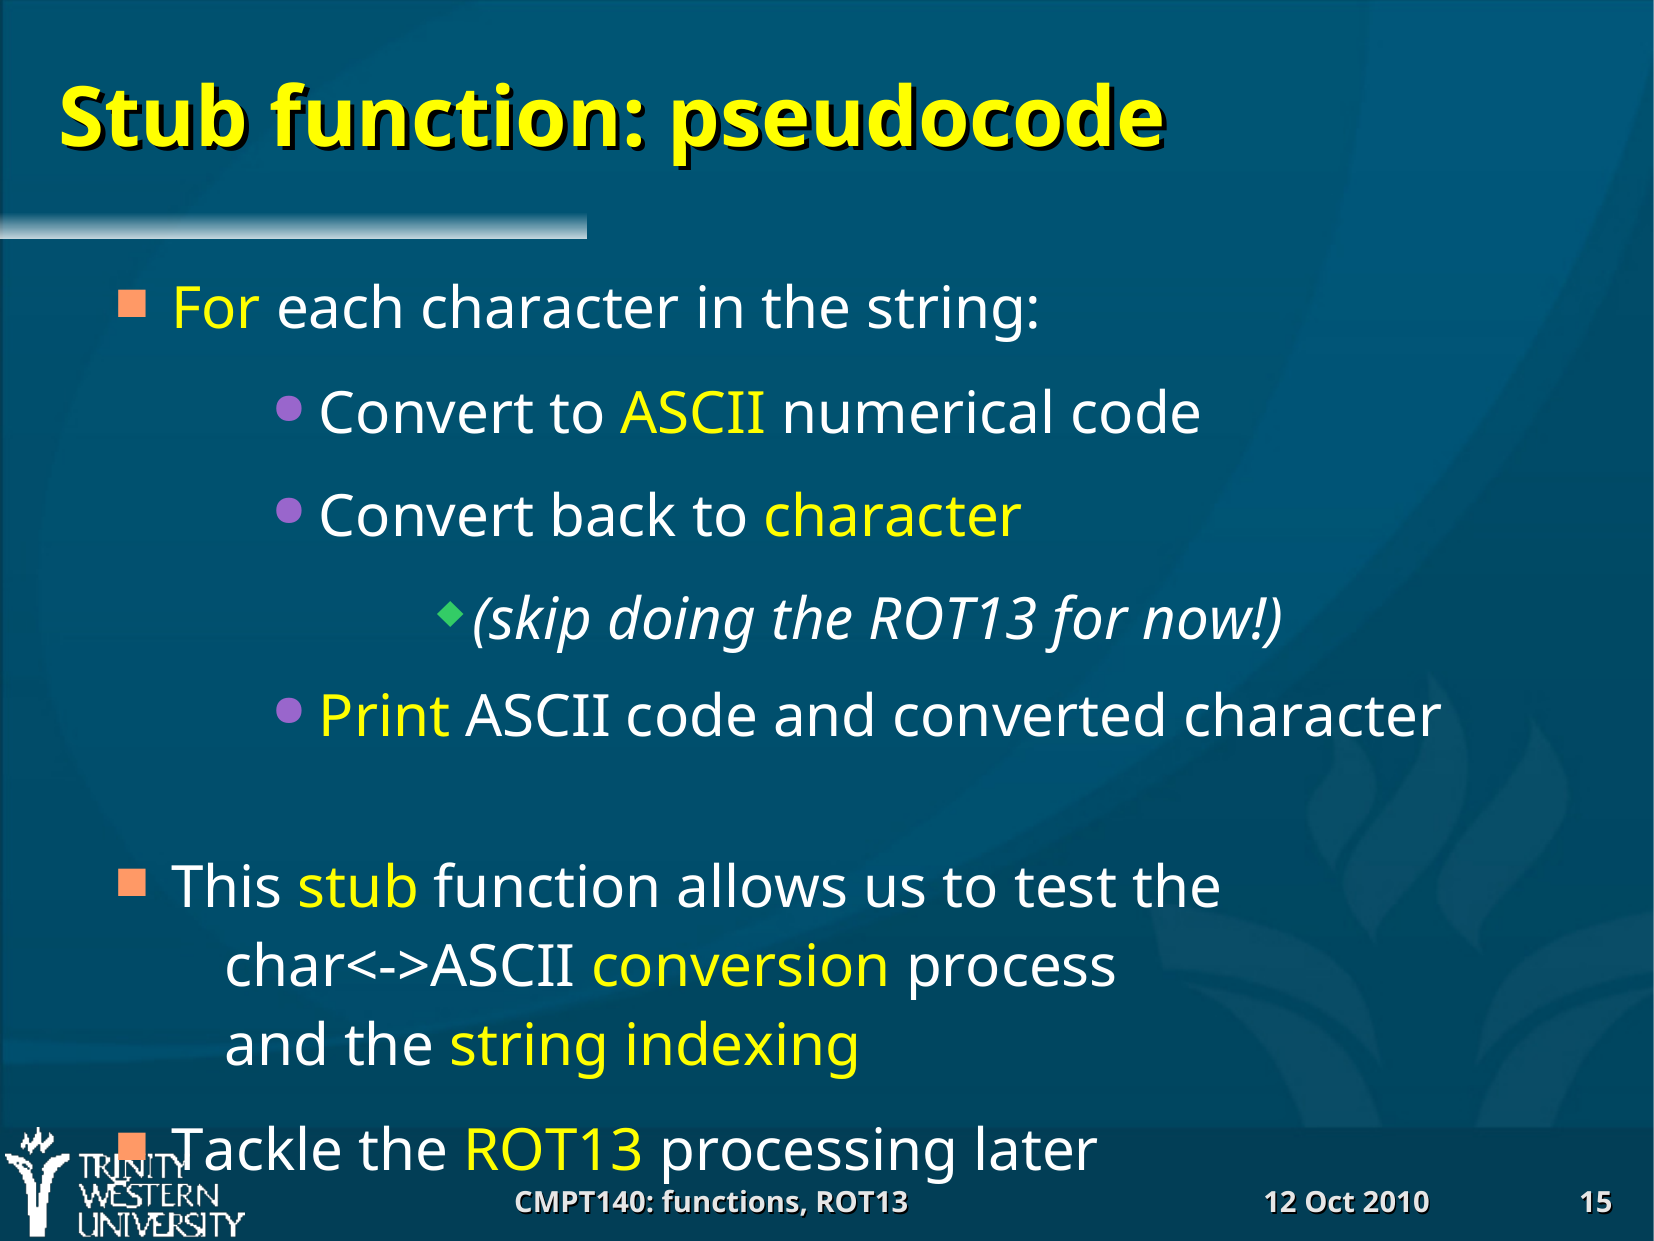

# Stub function: pseudocode
For each character in the string:
Convert to ASCII numerical code
Convert back to character
(skip doing the ROT13 for now!)
Print ASCII code and converted character
This stub function allows us to test the
char<->ASCII conversion process
and the string indexing
Tackle the ROT13 processing later
CMPT140: functions, ROT13
12 Oct 2010
15